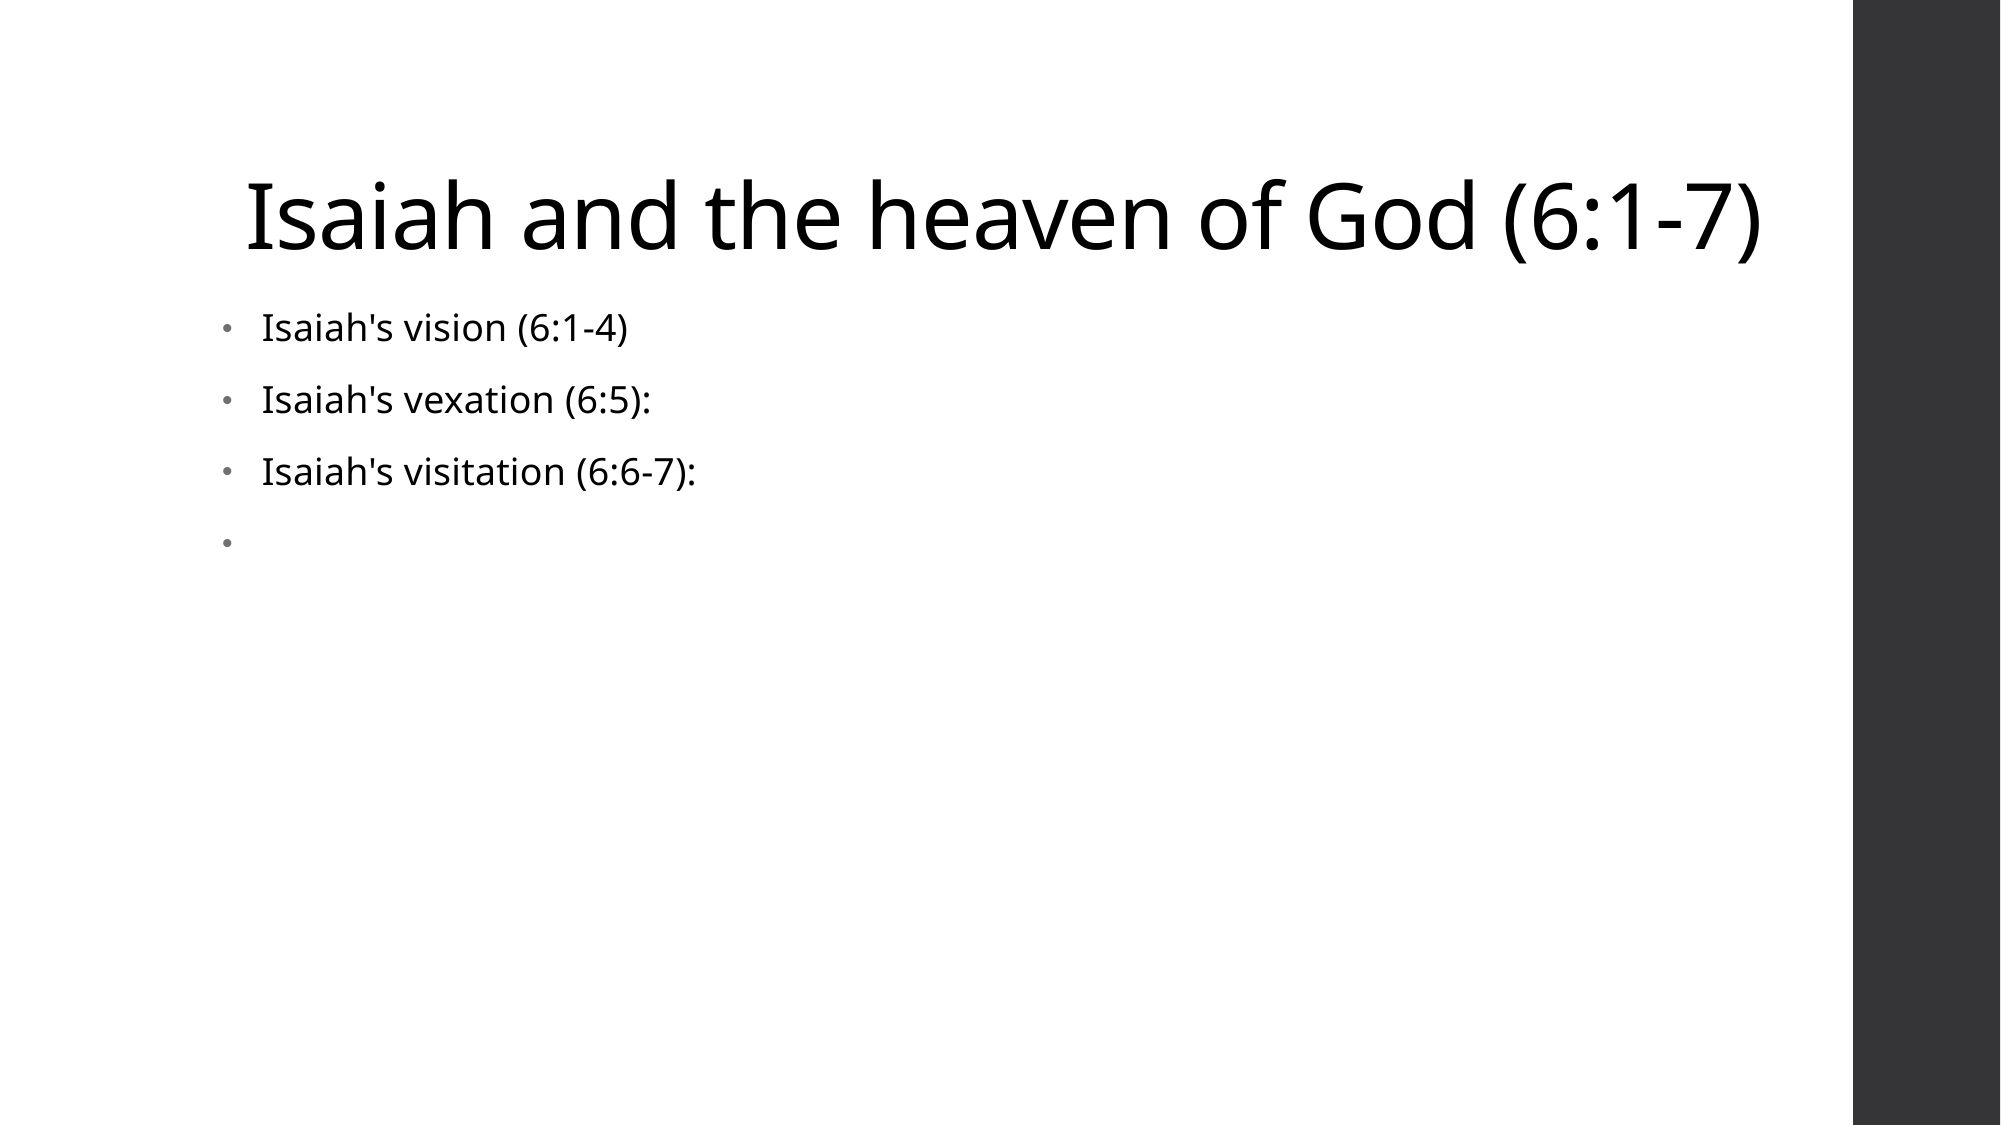

# Isaiah and the heaven of God (6:1-7)
 Isaiah's vision (6:1-4)
 Isaiah's vexation (6:5):
 Isaiah's visitation (6:6-7):